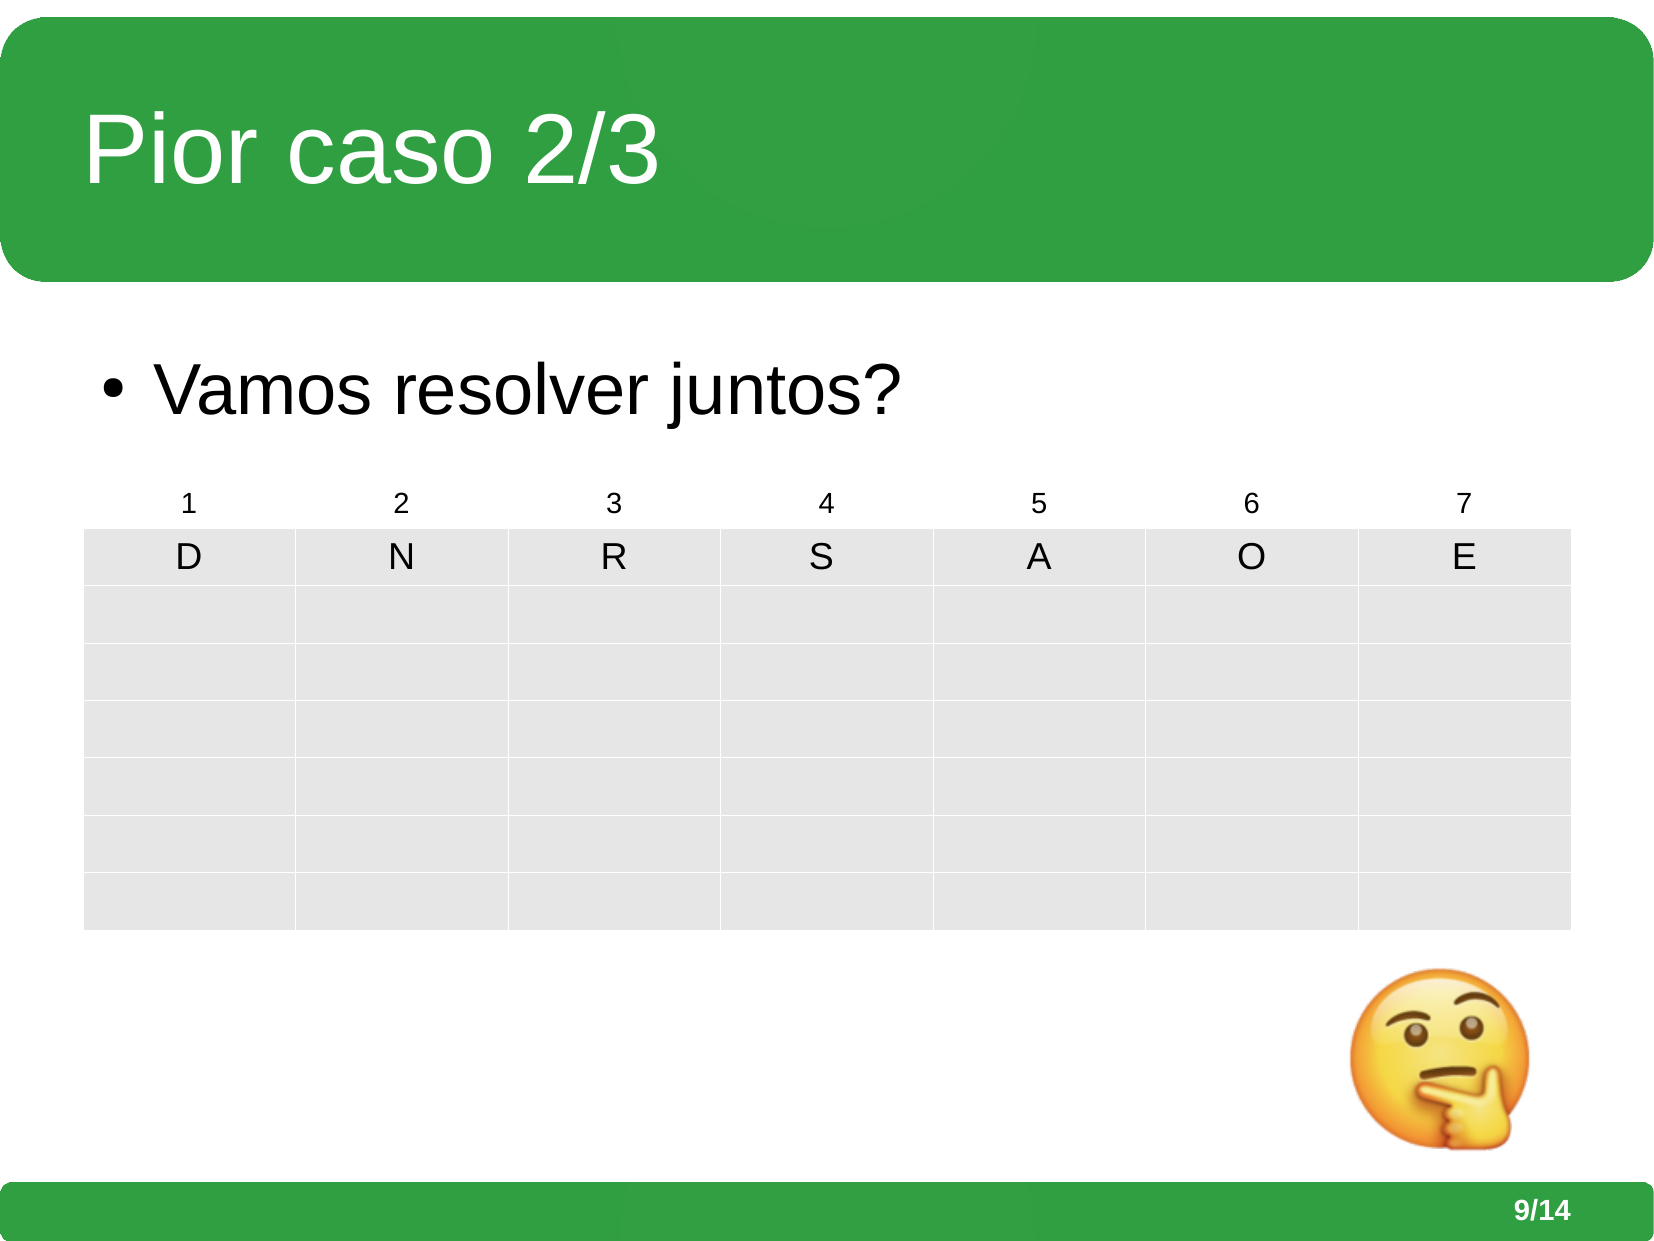

# Pior caso 2/3
Vamos resolver juntos?
| 1 | 2 | 3 | 4 | 5 | 6 | 7 |
| --- | --- | --- | --- | --- | --- | --- |
| D | N | R | S | A | O | E |
| | | | | | | |
| | | | | | | |
| | | | | | | |
| | | | | | | |
| | | | | | | |
| | | | | | | |
9